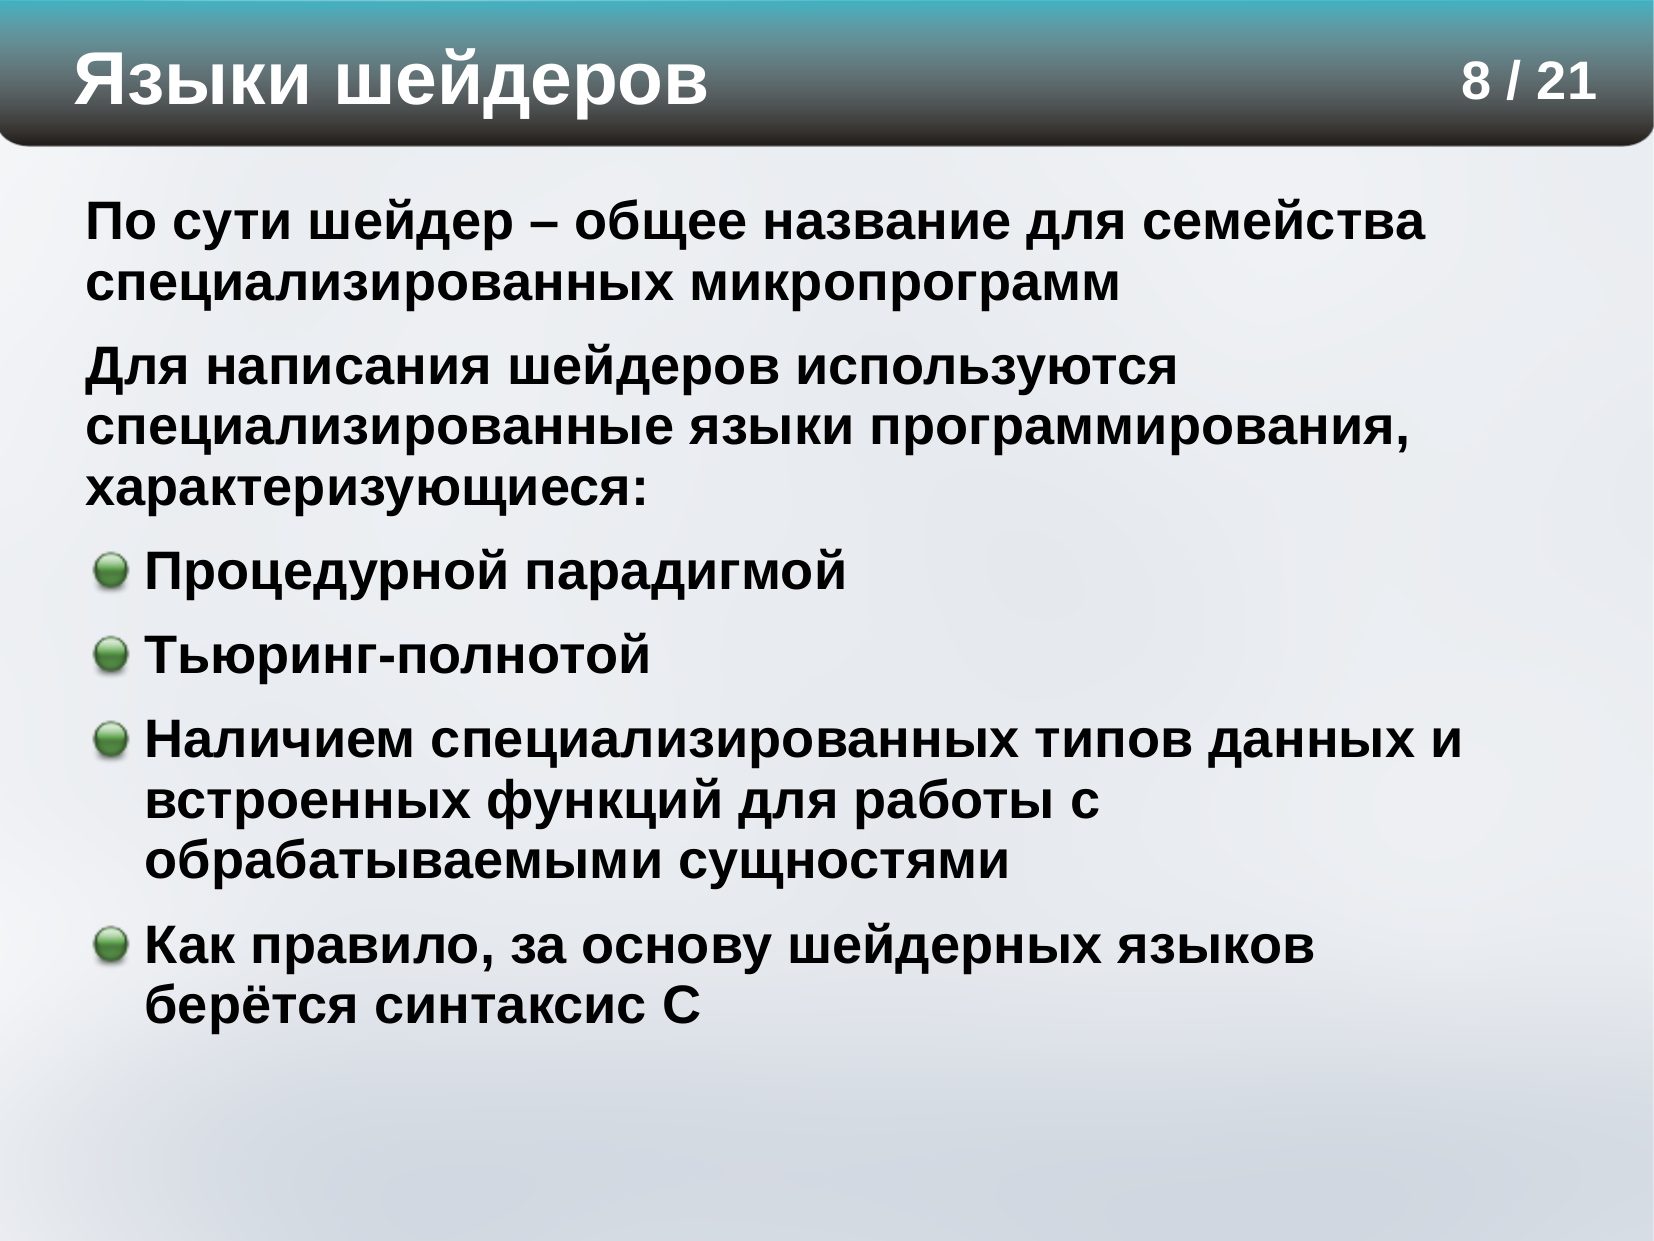

Языки шейдеров
По сути шейдер – общее название для семейства специализированных микропрограмм
Для написания шейдеров используются специализированные языки программирования, характеризующиеся:
Процедурной парадигмой
Тьюринг-полнотой
Наличием специализированных типов данных и встроенных функций для работы с обрабатываемыми сущностями
Как правило, за основу шейдерных языков берётся синтаксис C